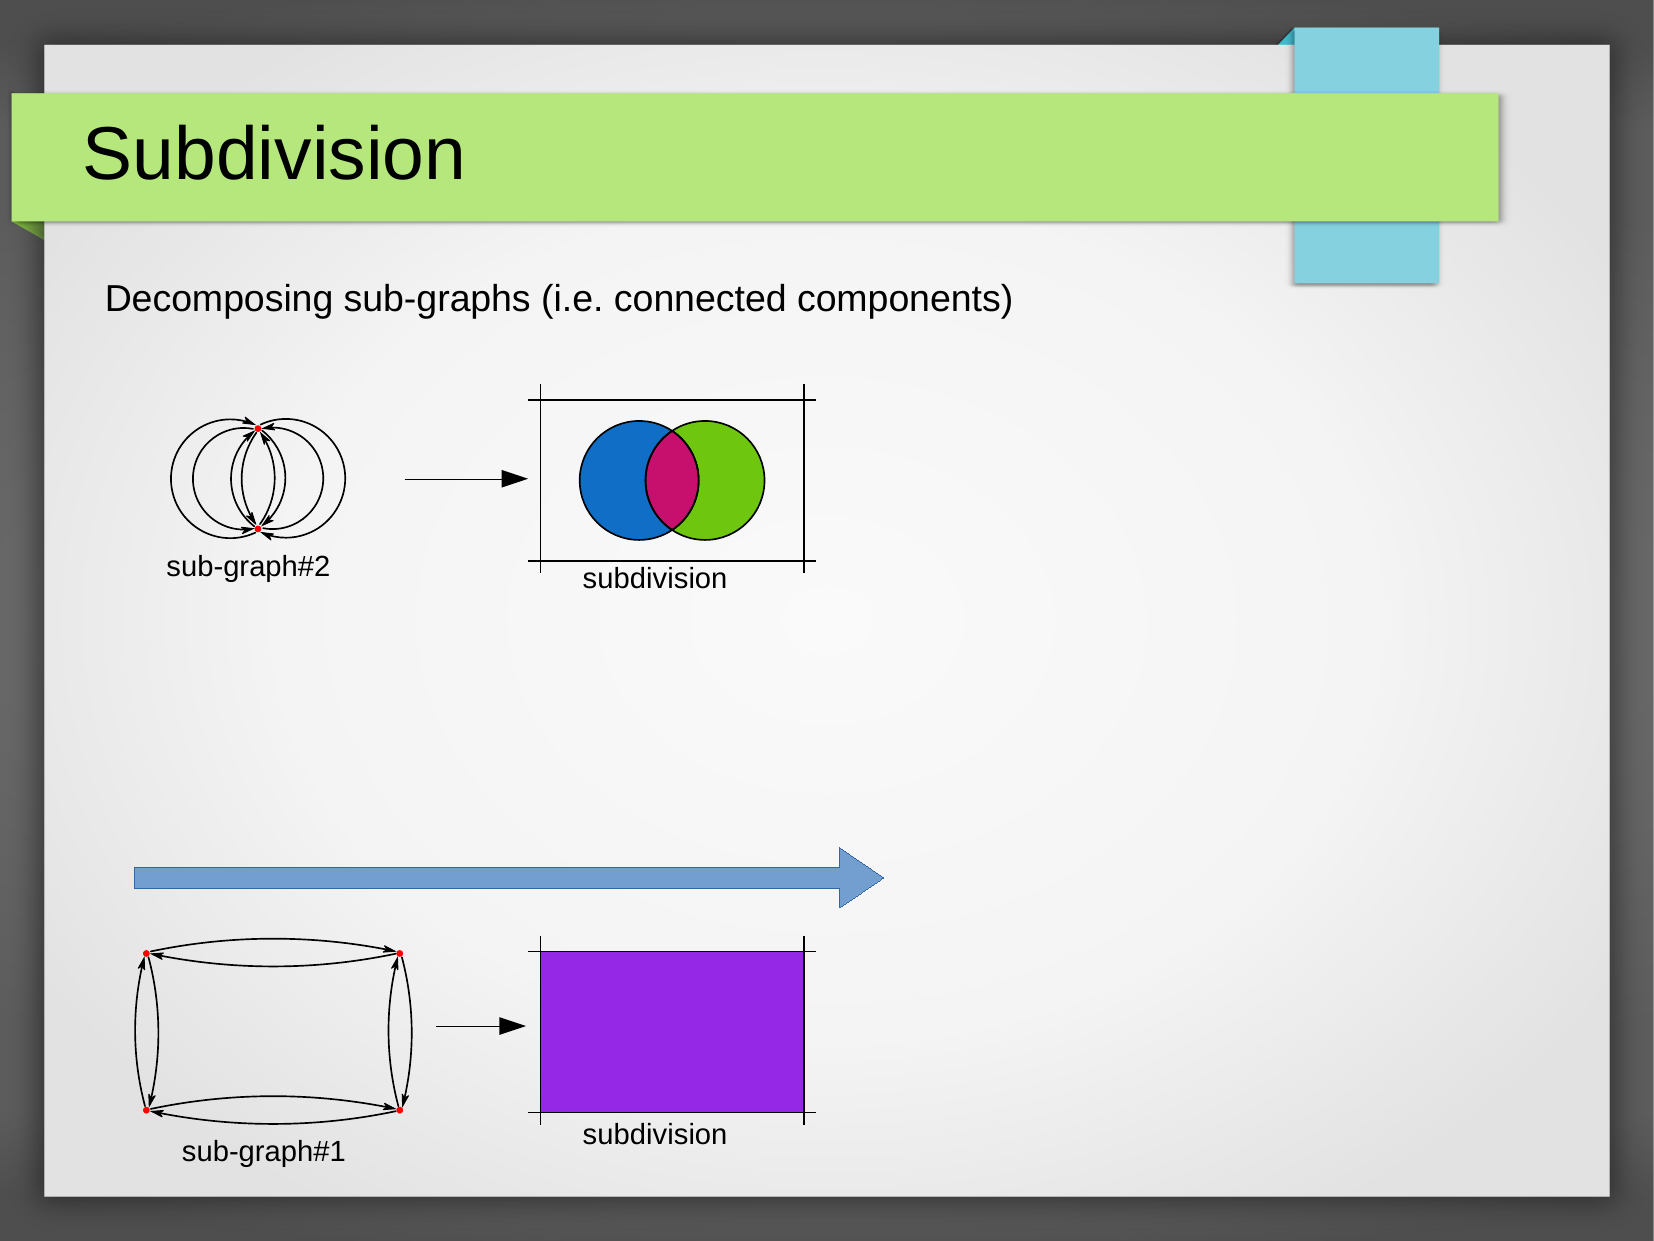

# Subdivision
Decomposing sub-graphs (i.e. connected components)
sub-graph#2
subdivision
subdivision
sub-graph#1